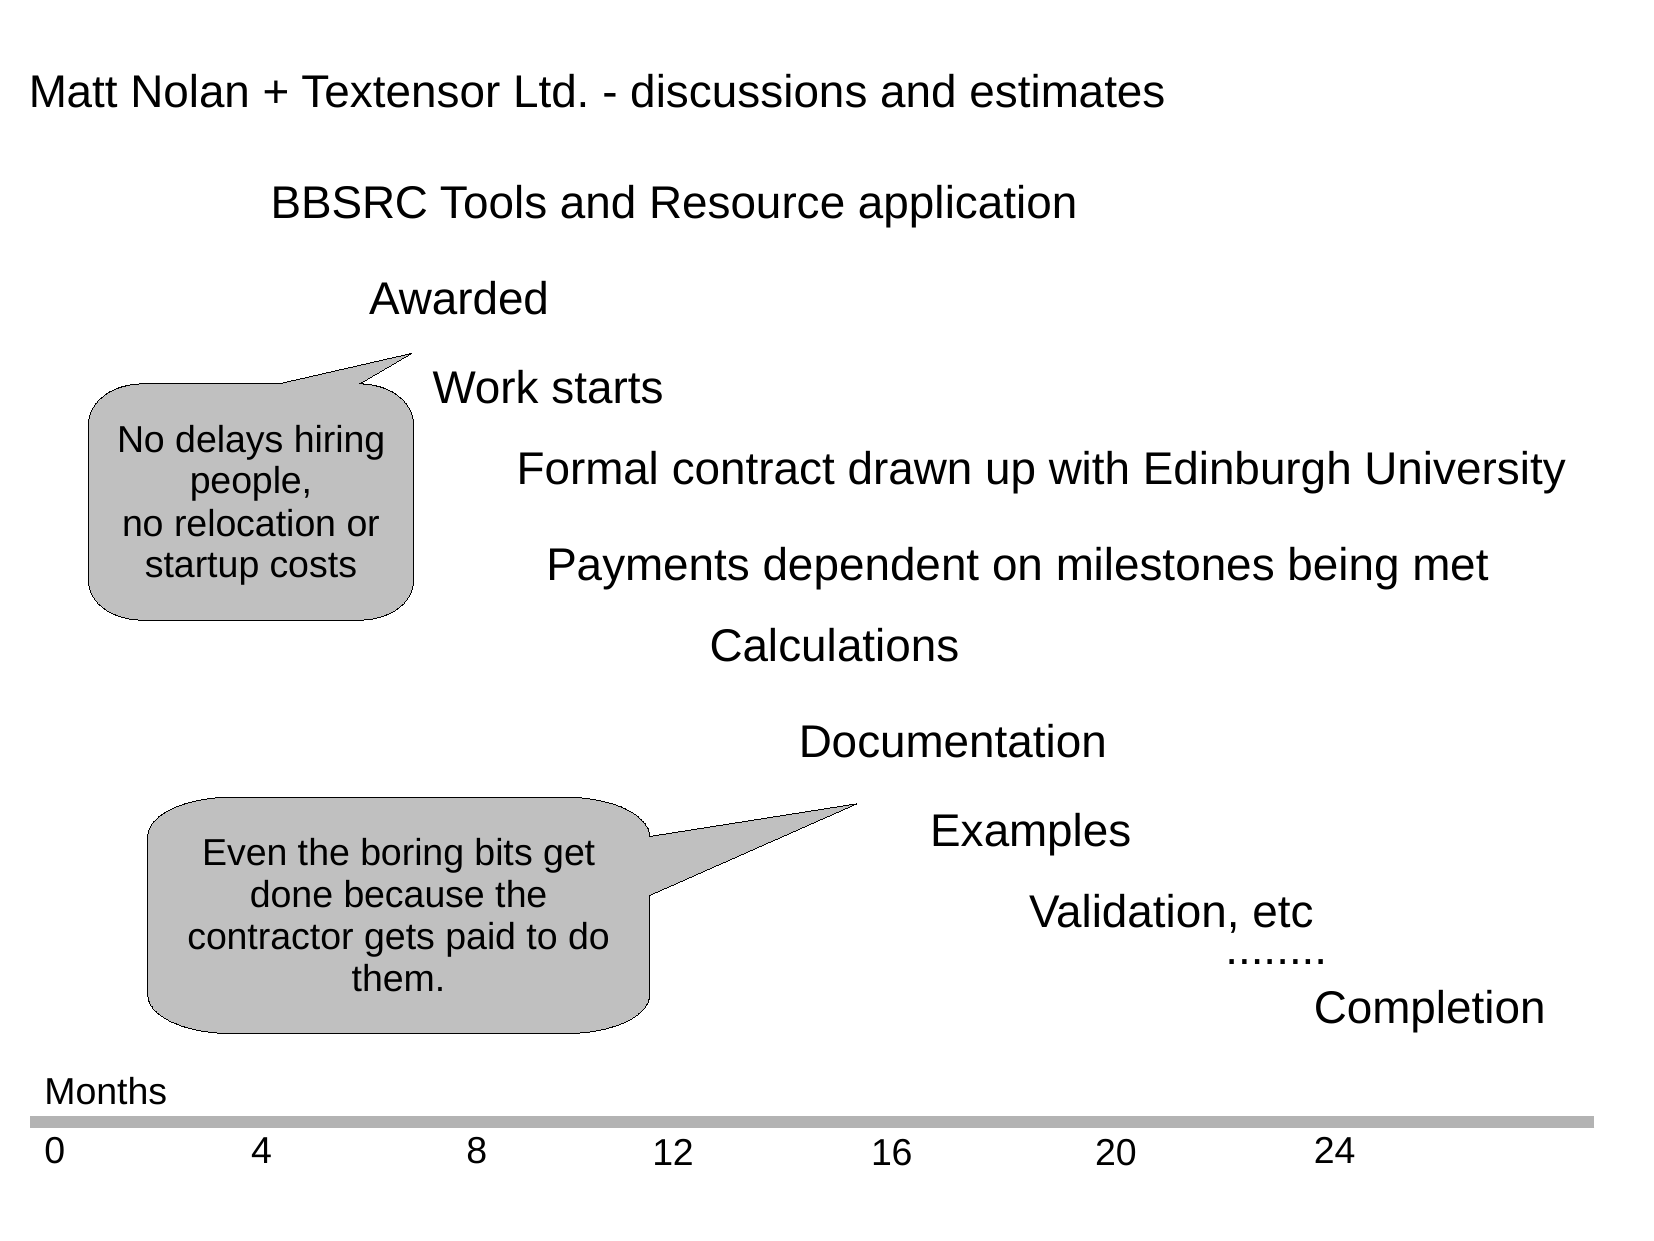

Matt Nolan + Textensor Ltd. - discussions and estimates
BBSRC Tools and Resource application
Awarded
Work starts
No delays hiring
people,
no relocation or
startup costs
Formal contract drawn up with Edinburgh University
Payments dependent on milestones being met
Calculations
Documentation
Even the boring bits get done because the contractor gets paid to do them.
Examples
Validation, etc
........
Completion
Months
0
4
8
24
12
16
20